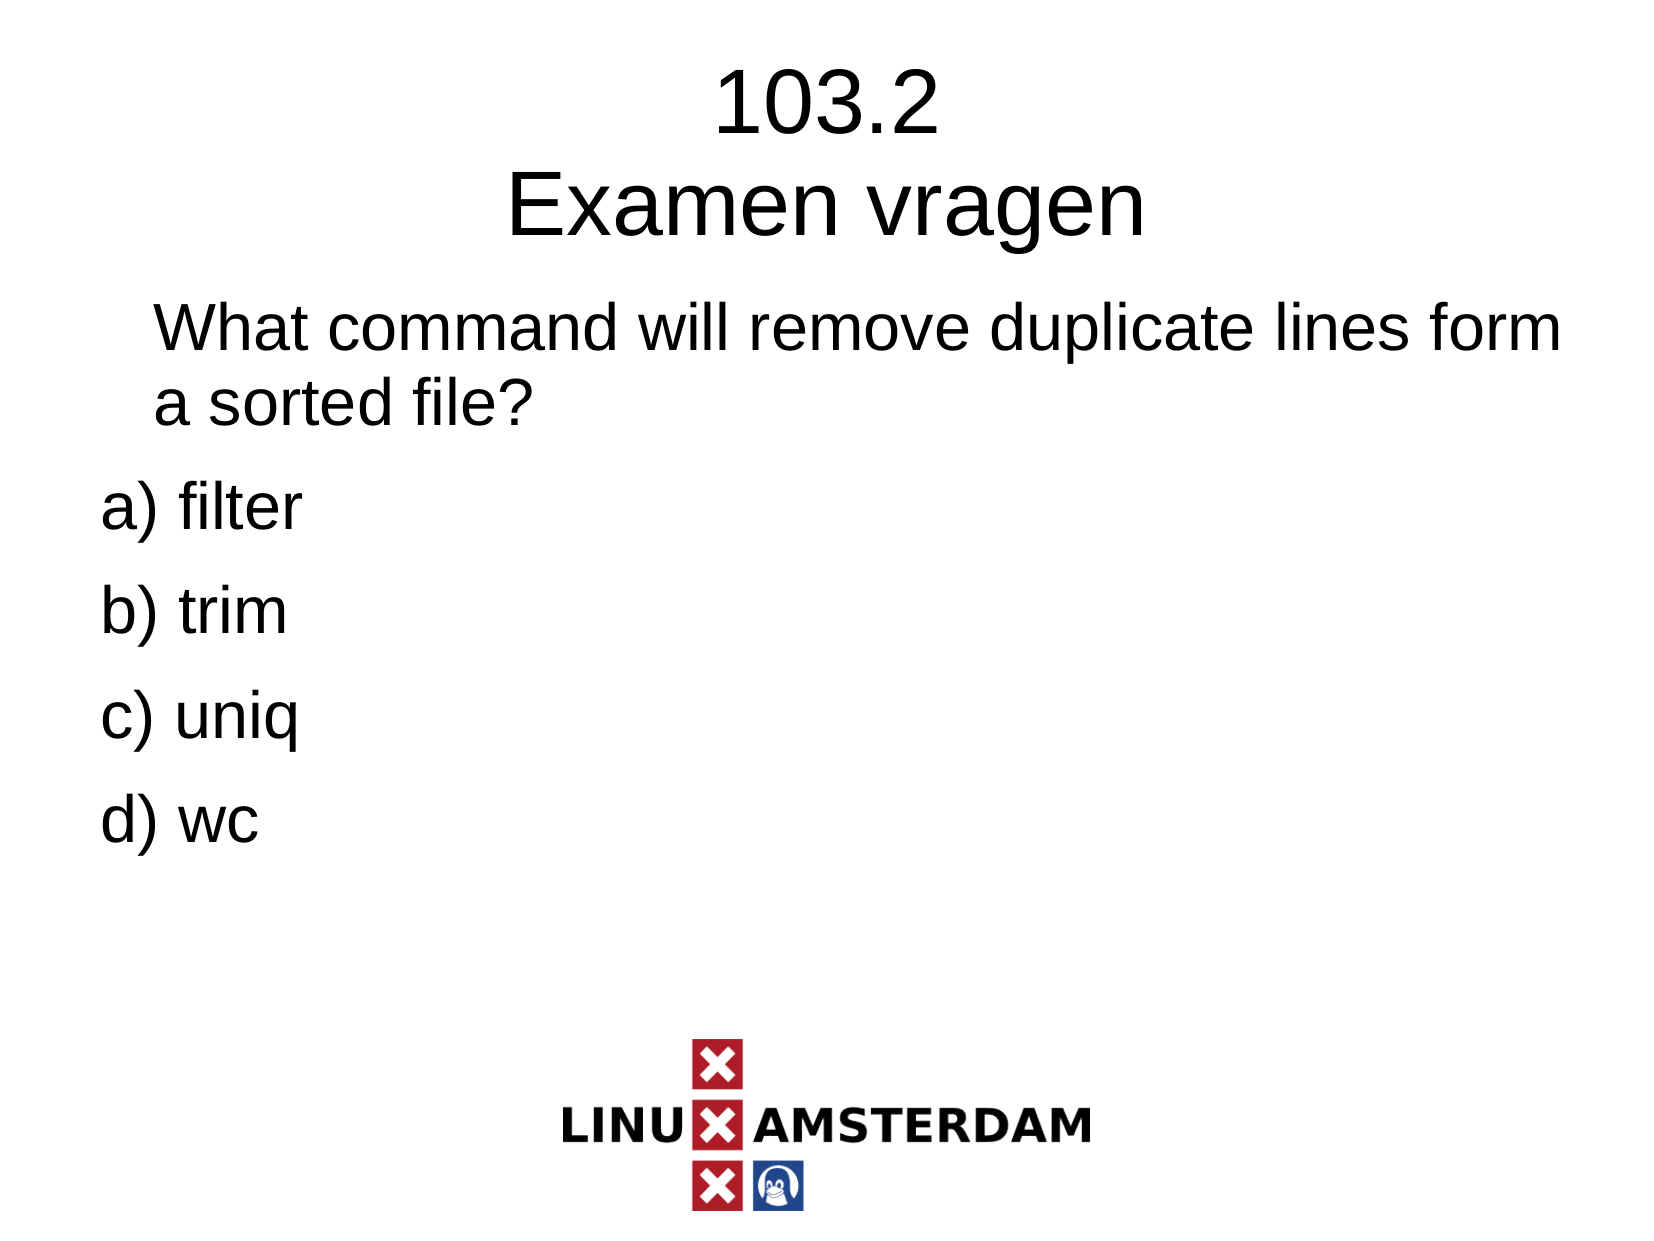

# 103.2 Examen vragen
What command will remove duplicate lines form a sorted file?
 filter
 trim
 uniq
 wc